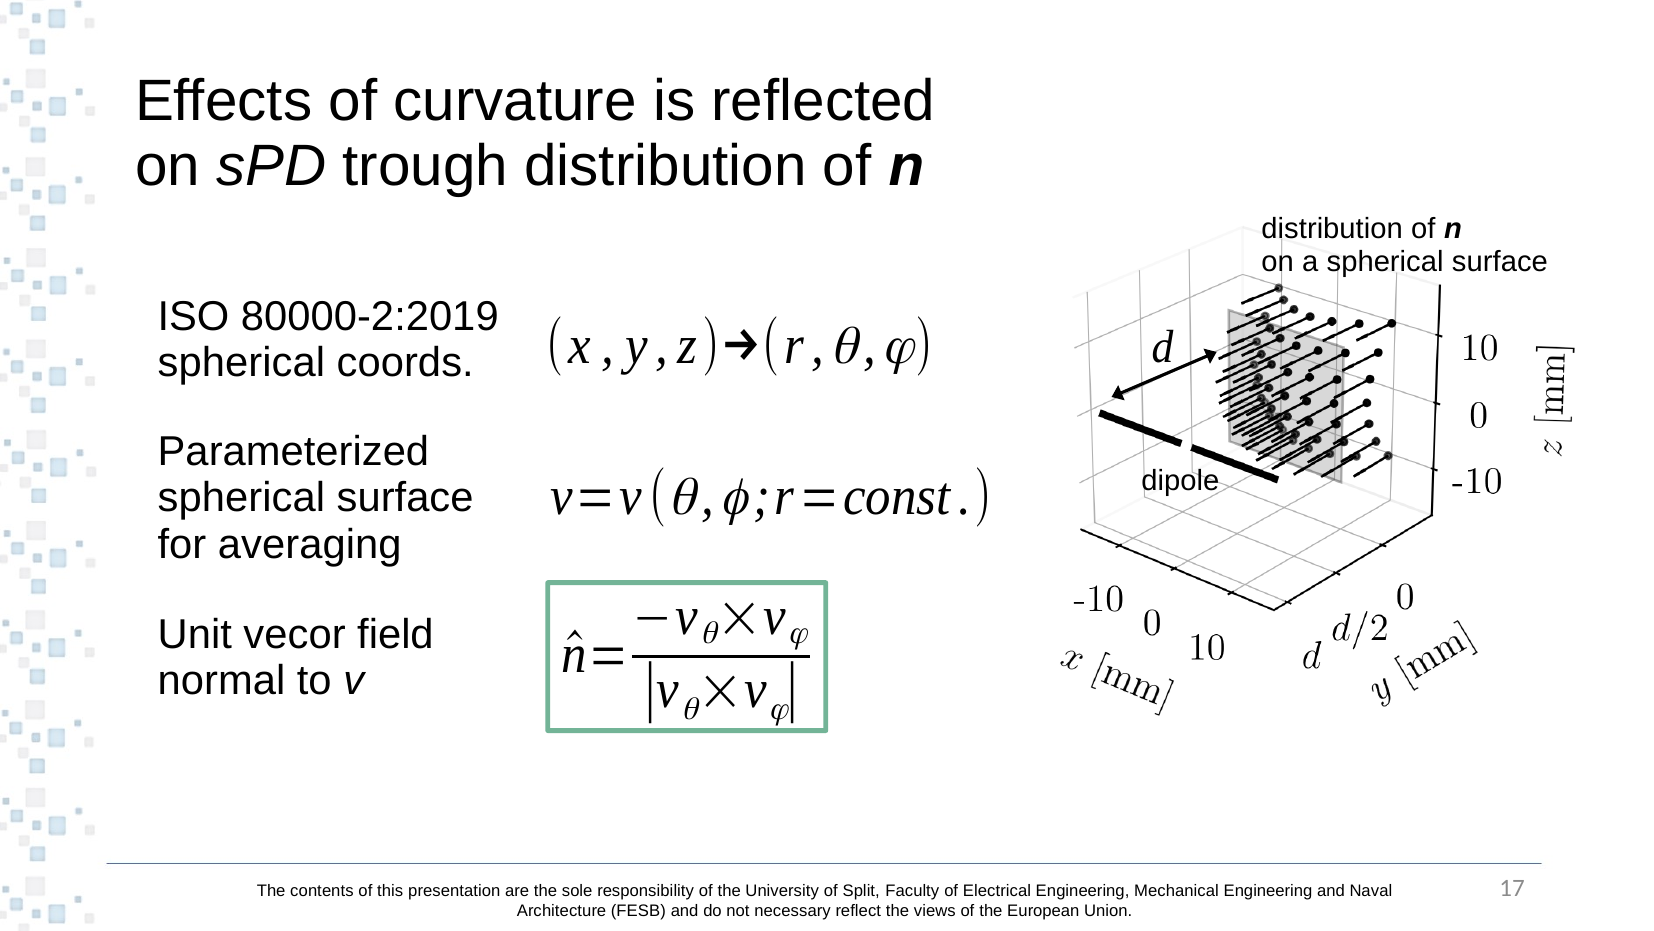

# Effects of curvature is reflected on sPD trough distribution of n
distribution of n
on a spherical surface
ISO 80000-2:2019
spherical coords.
Parameterized spherical surface for averaging
dipole
Unit vecor field normal to v
17
The contents of this presentation are the sole responsibility of the University of Split, Faculty of Electrical Engineering, Mechanical Engineering and Naval Architecture (FESB) and do not necessary reflect the views of the European Union.